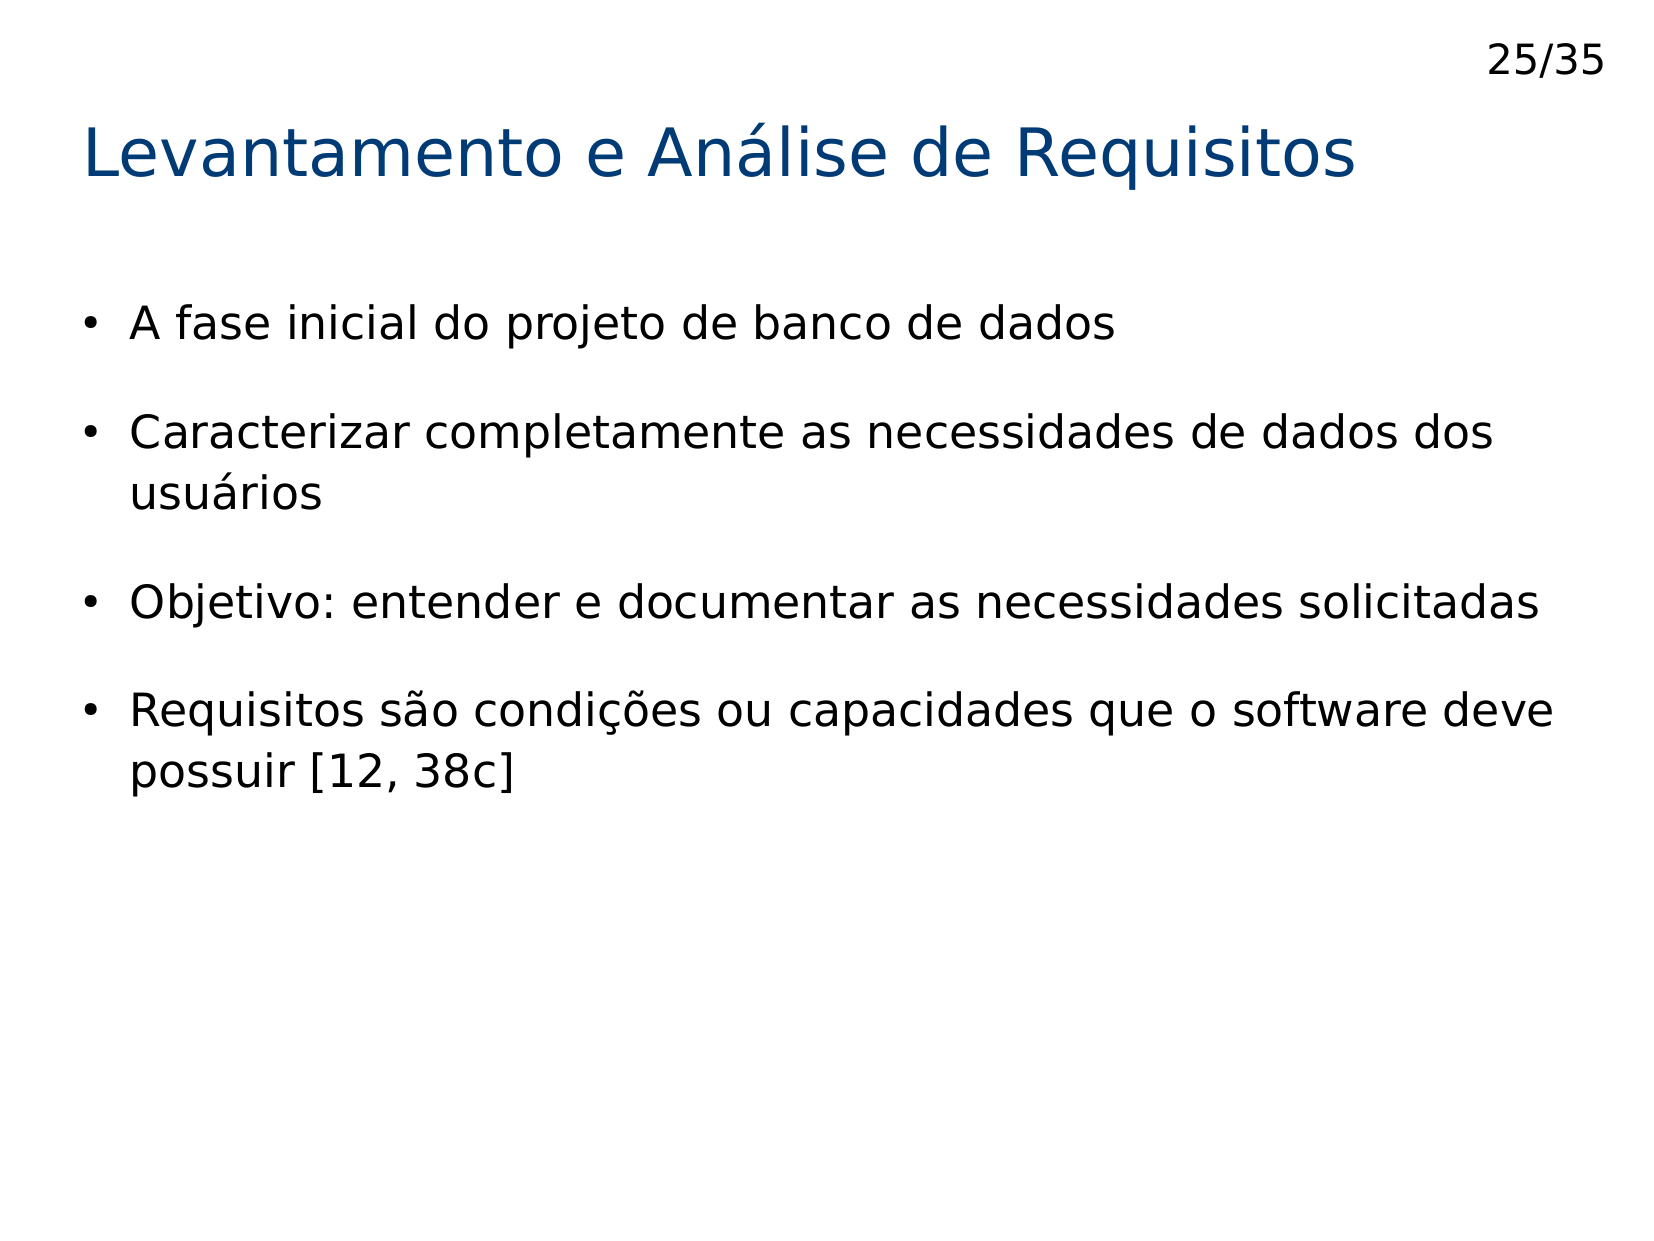

25
# Levantamento e Análise de Requisitos
A fase inicial do projeto de banco de dados
Caracterizar completamente as necessidades de dados dos usuários
Objetivo: entender e documentar as necessidades solicitadas
Requisitos são condições ou capacidades que o software deve possuir [12, 38c]